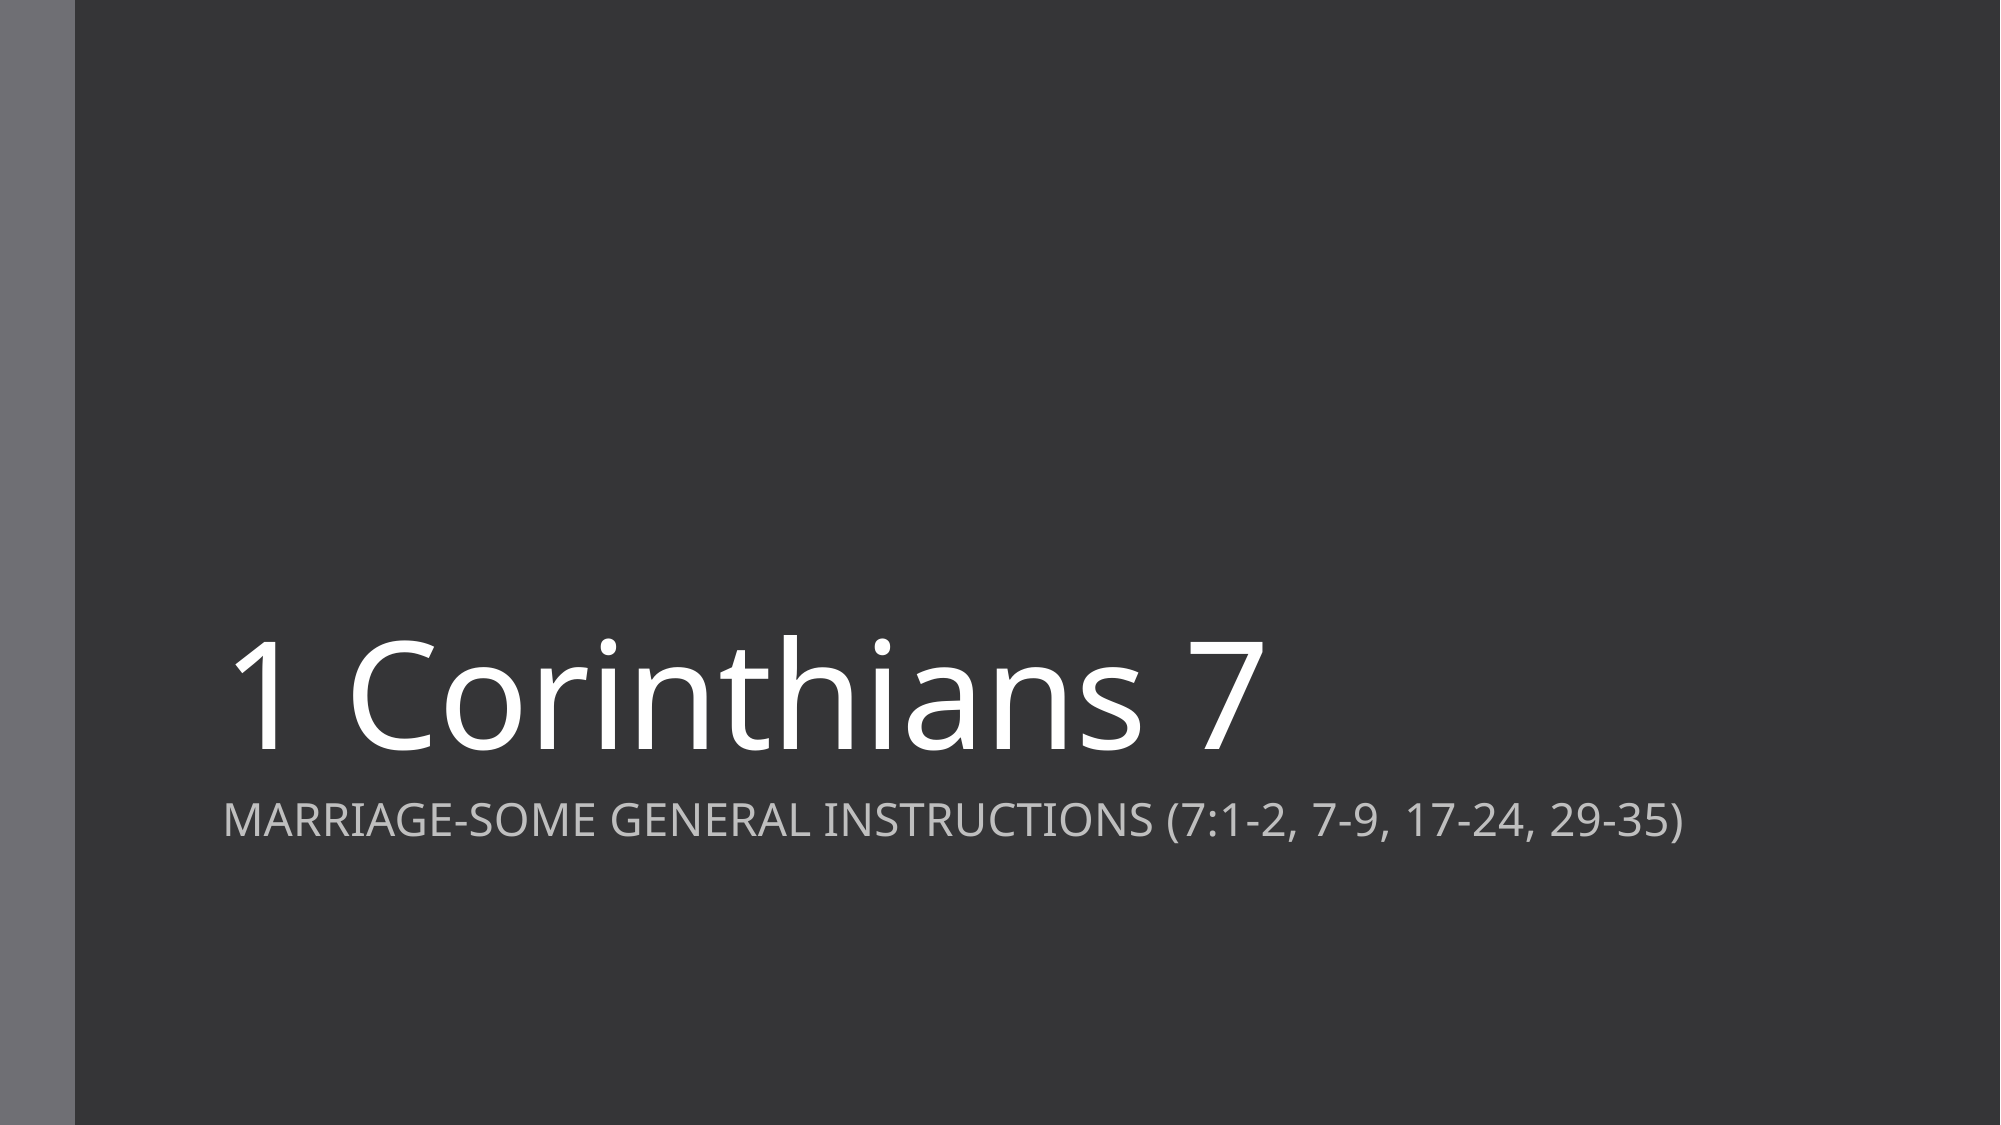

# 1 Corinthians 7
MARRIAGE-SOME GENERAL INSTRUCTIONS (7:1-2, 7-9, 17-24, 29-35)